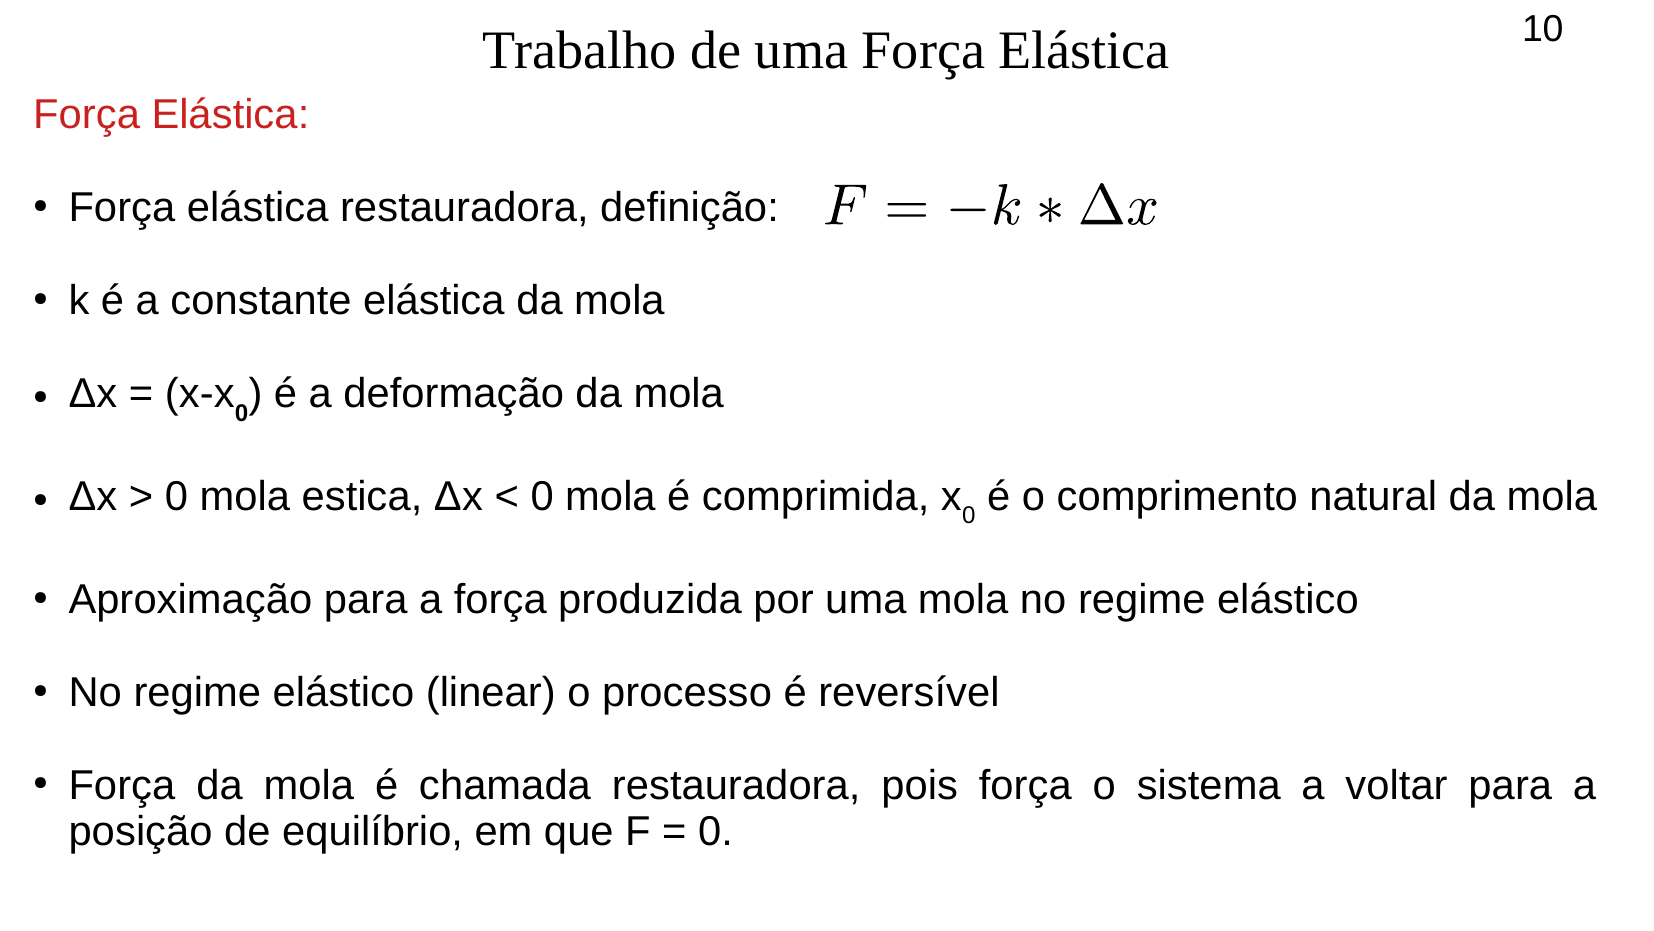

Trabalho de uma Força Elástica
Força Elástica:
Força elástica restauradora, definição:
k é a constante elástica da mola
Δx = (x-x0) é a deformação da mola
Δx > 0 mola estica, Δx < 0 mola é comprimida, x0 é o comprimento natural da mola
Aproximação para a força produzida por uma mola no regime elástico
No regime elástico (linear) o processo é reversível
Força da mola é chamada restauradora, pois força o sistema a voltar para a posição de equilíbrio, em que F = 0.